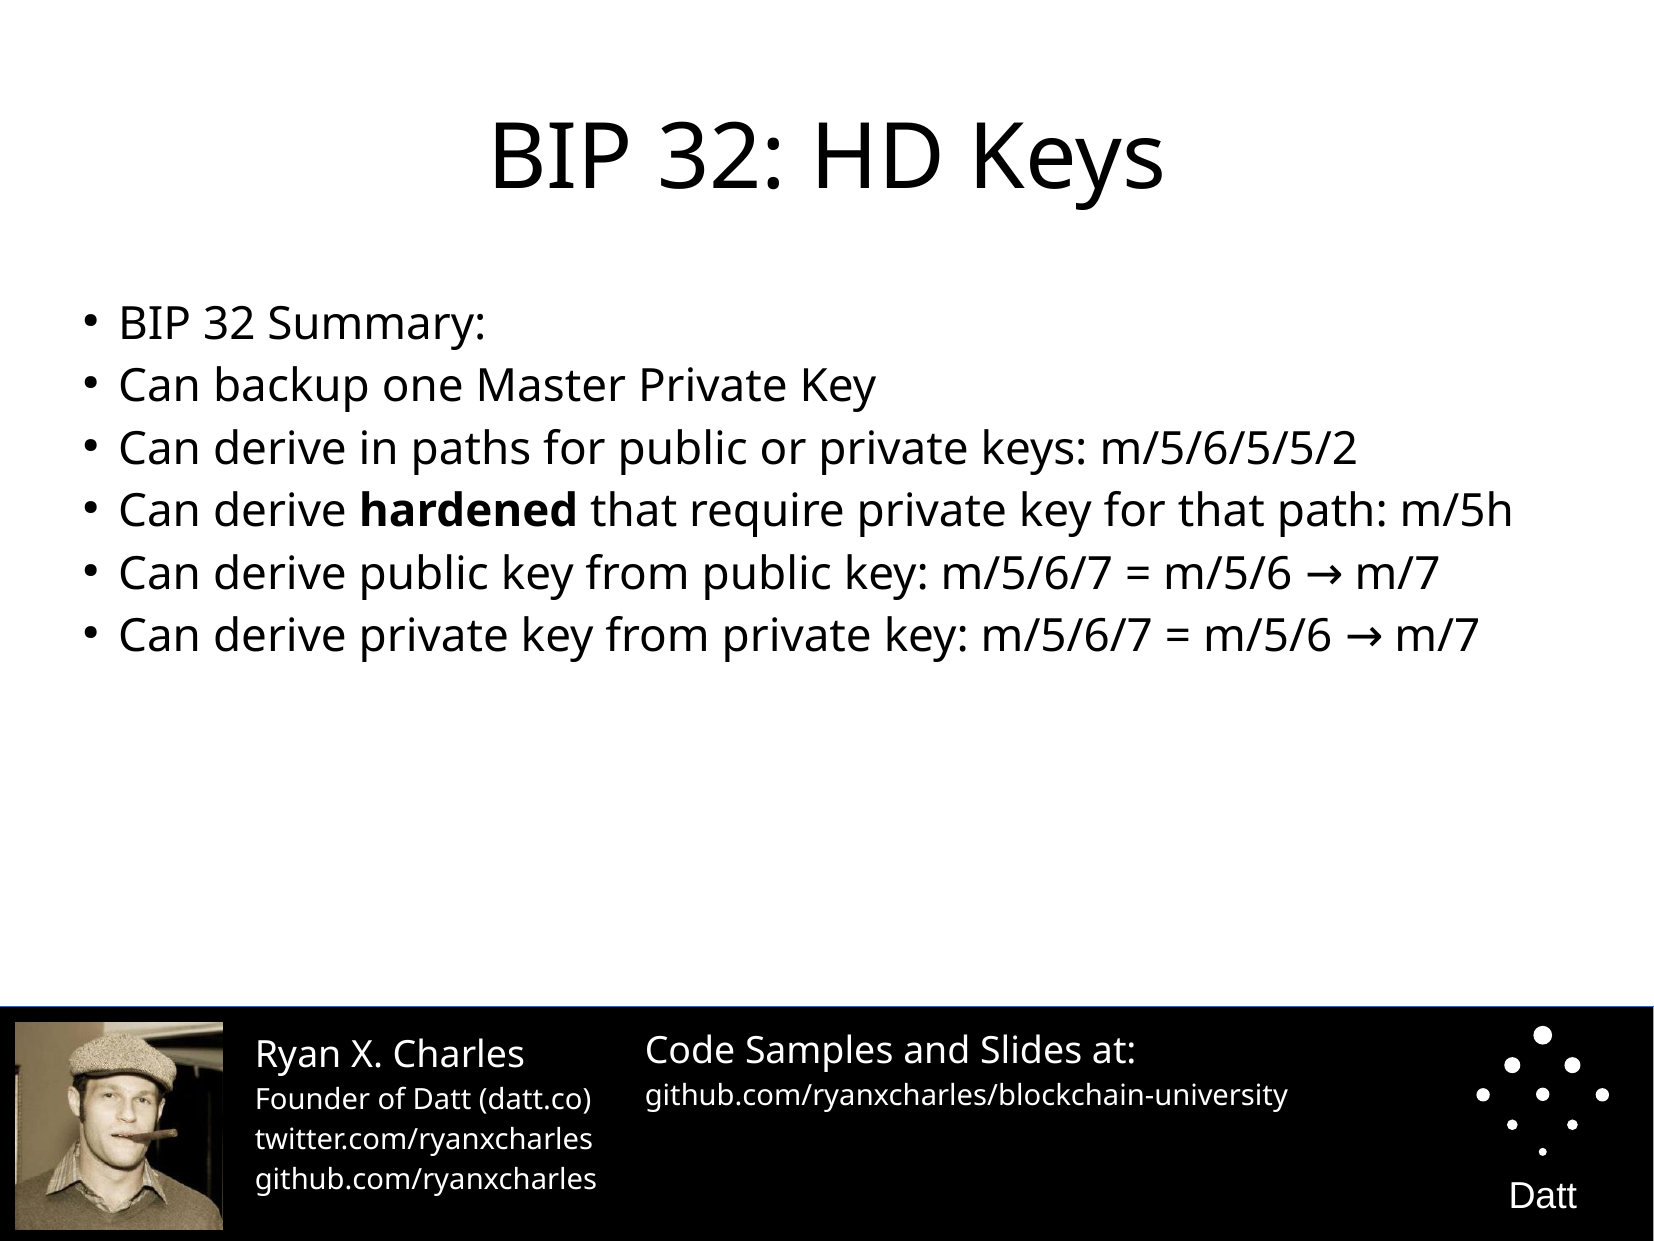

BIP 32: HD Keys
# BIP 32 Summary:
Can backup one Master Private Key
Can derive in paths for public or private keys: m/5/6/5/5/2
Can derive hardened that require private key for that path: m/5h
Can derive public key from public key: m/5/6/7 = m/5/6 → m/7
Can derive private key from private key: m/5/6/7 = m/5/6 → m/7
Code Samples and Slides at:
github.com/ryanxcharles/blockchain-university
Ryan X. Charles
Founder of Datt (datt.co)
twitter.com/ryanxcharles
github.com/ryanxcharles
Datt